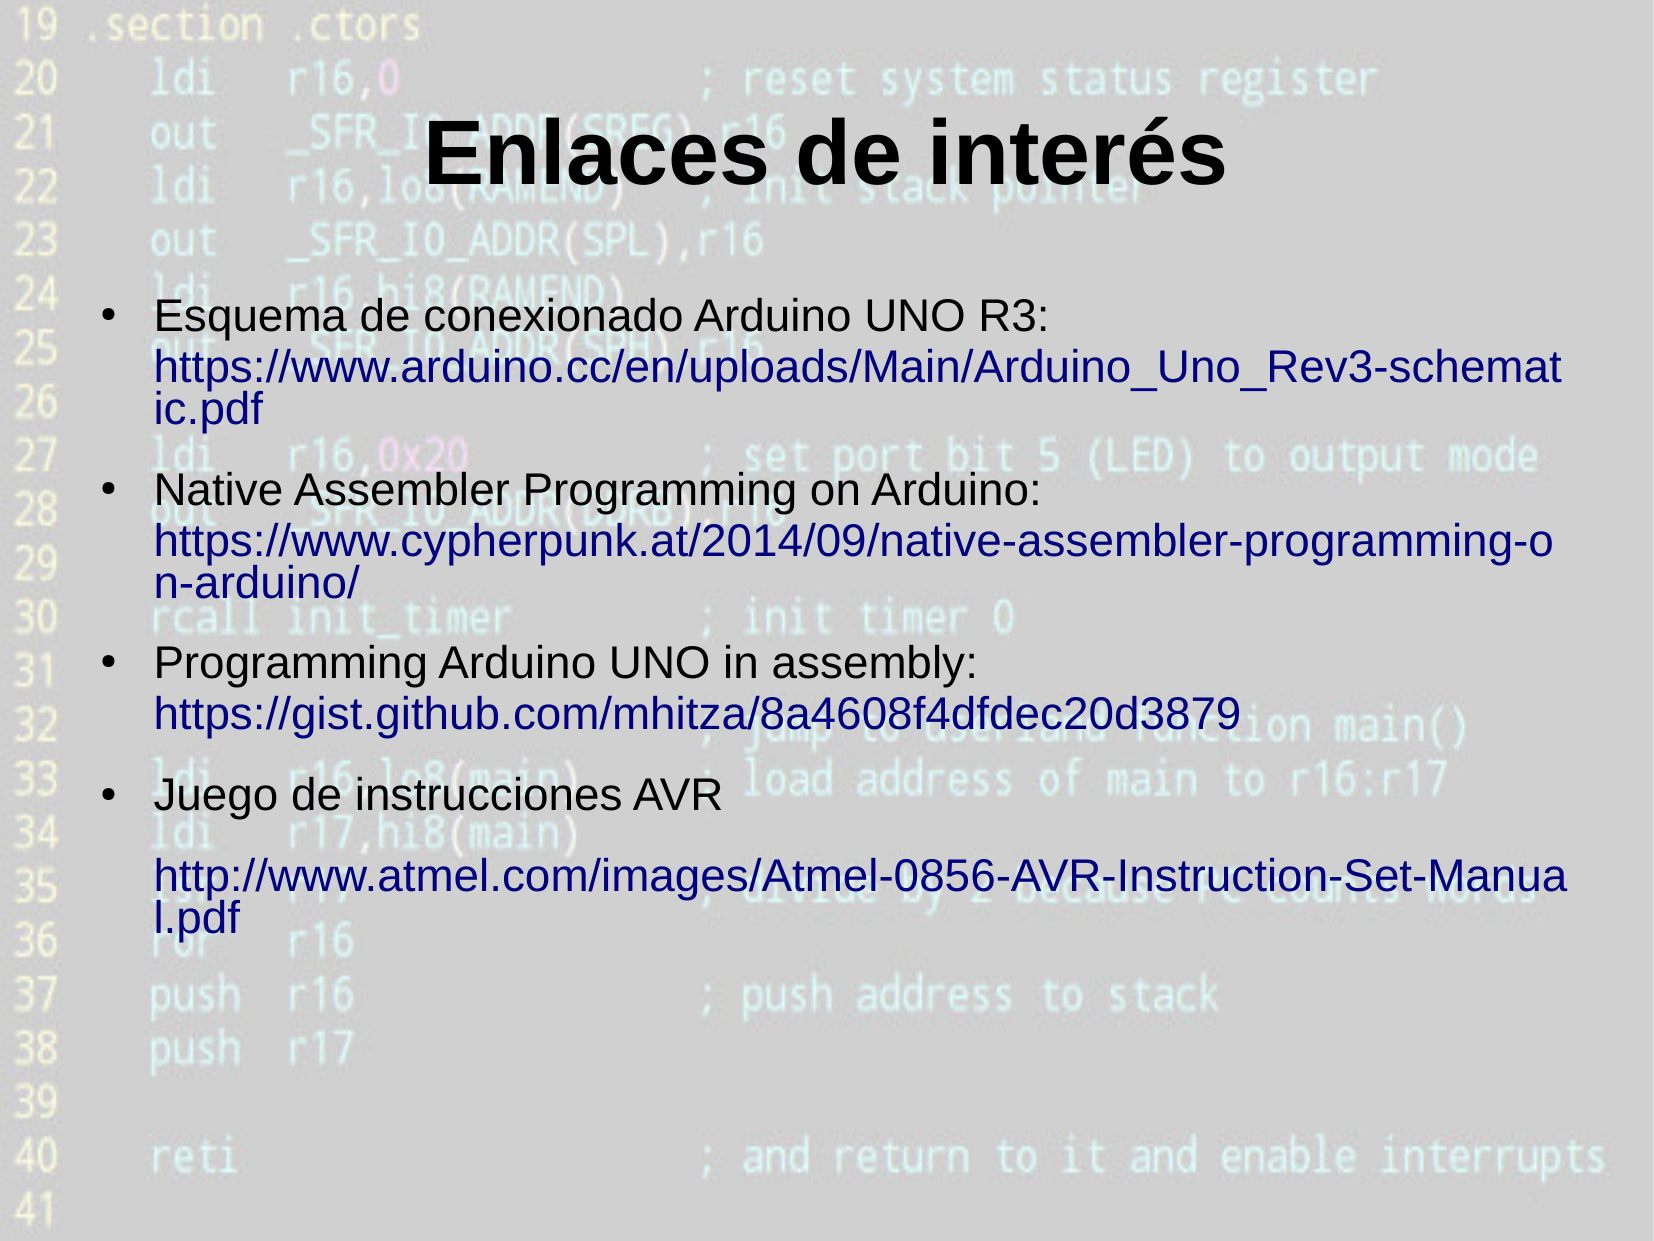

# Enlaces de interés
Esquema de conexionado Arduino UNO R3: https://www.arduino.cc/en/uploads/Main/Arduino_Uno_Rev3-schematic.pdf
Native Assembler Programming on Arduino: https://www.cypherpunk.at/2014/09/native-assembler-programming-on-arduino/
Programming Arduino UNO in assembly: https://gist.github.com/mhitza/8a4608f4dfdec20d3879
Juego de instrucciones AVR
http://www.atmel.com/images/Atmel-0856-AVR-Instruction-Set-Manual.pdf